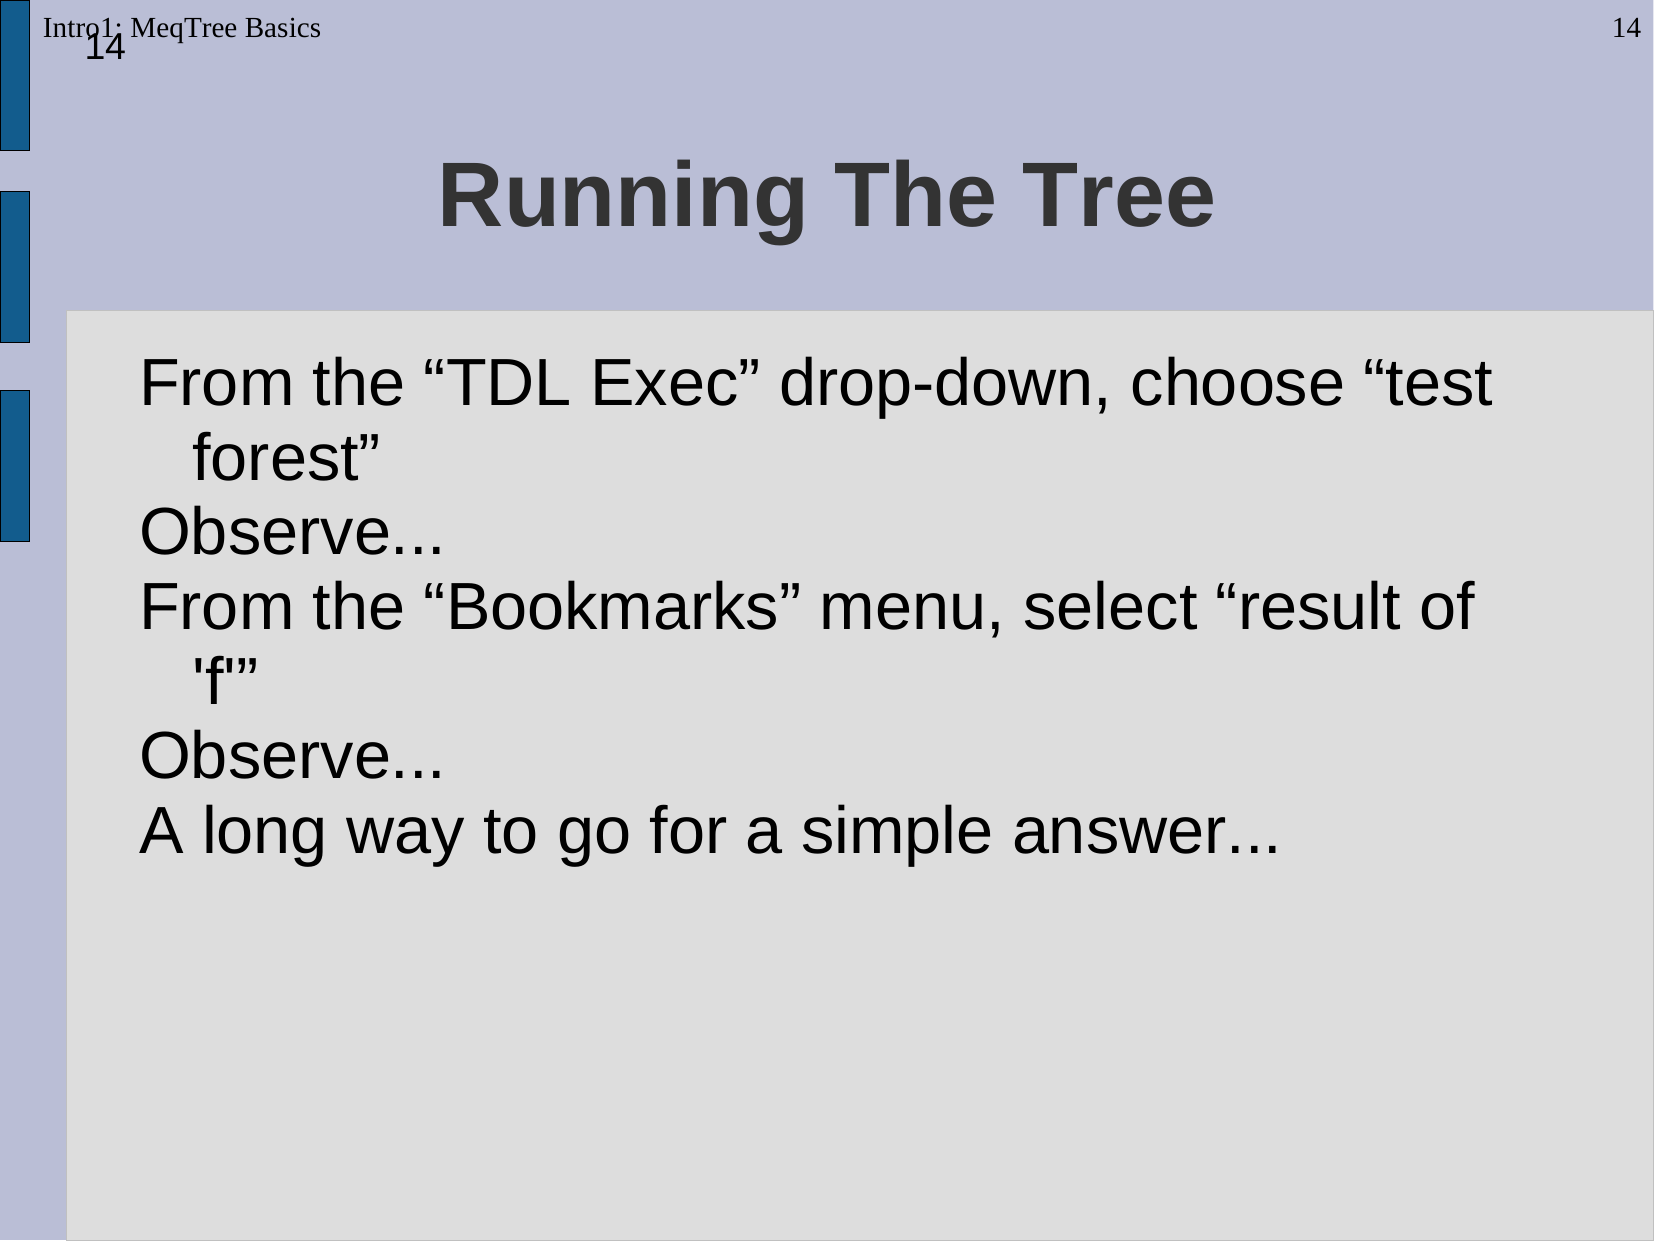

Intro1: MeqTree Basics
14
# Running The Tree
From the “TDL Exec” drop-down, choose “test forest”
Observe...
From the “Bookmarks” menu, select “result of 'f'”
Observe...
A long way to go for a simple answer...